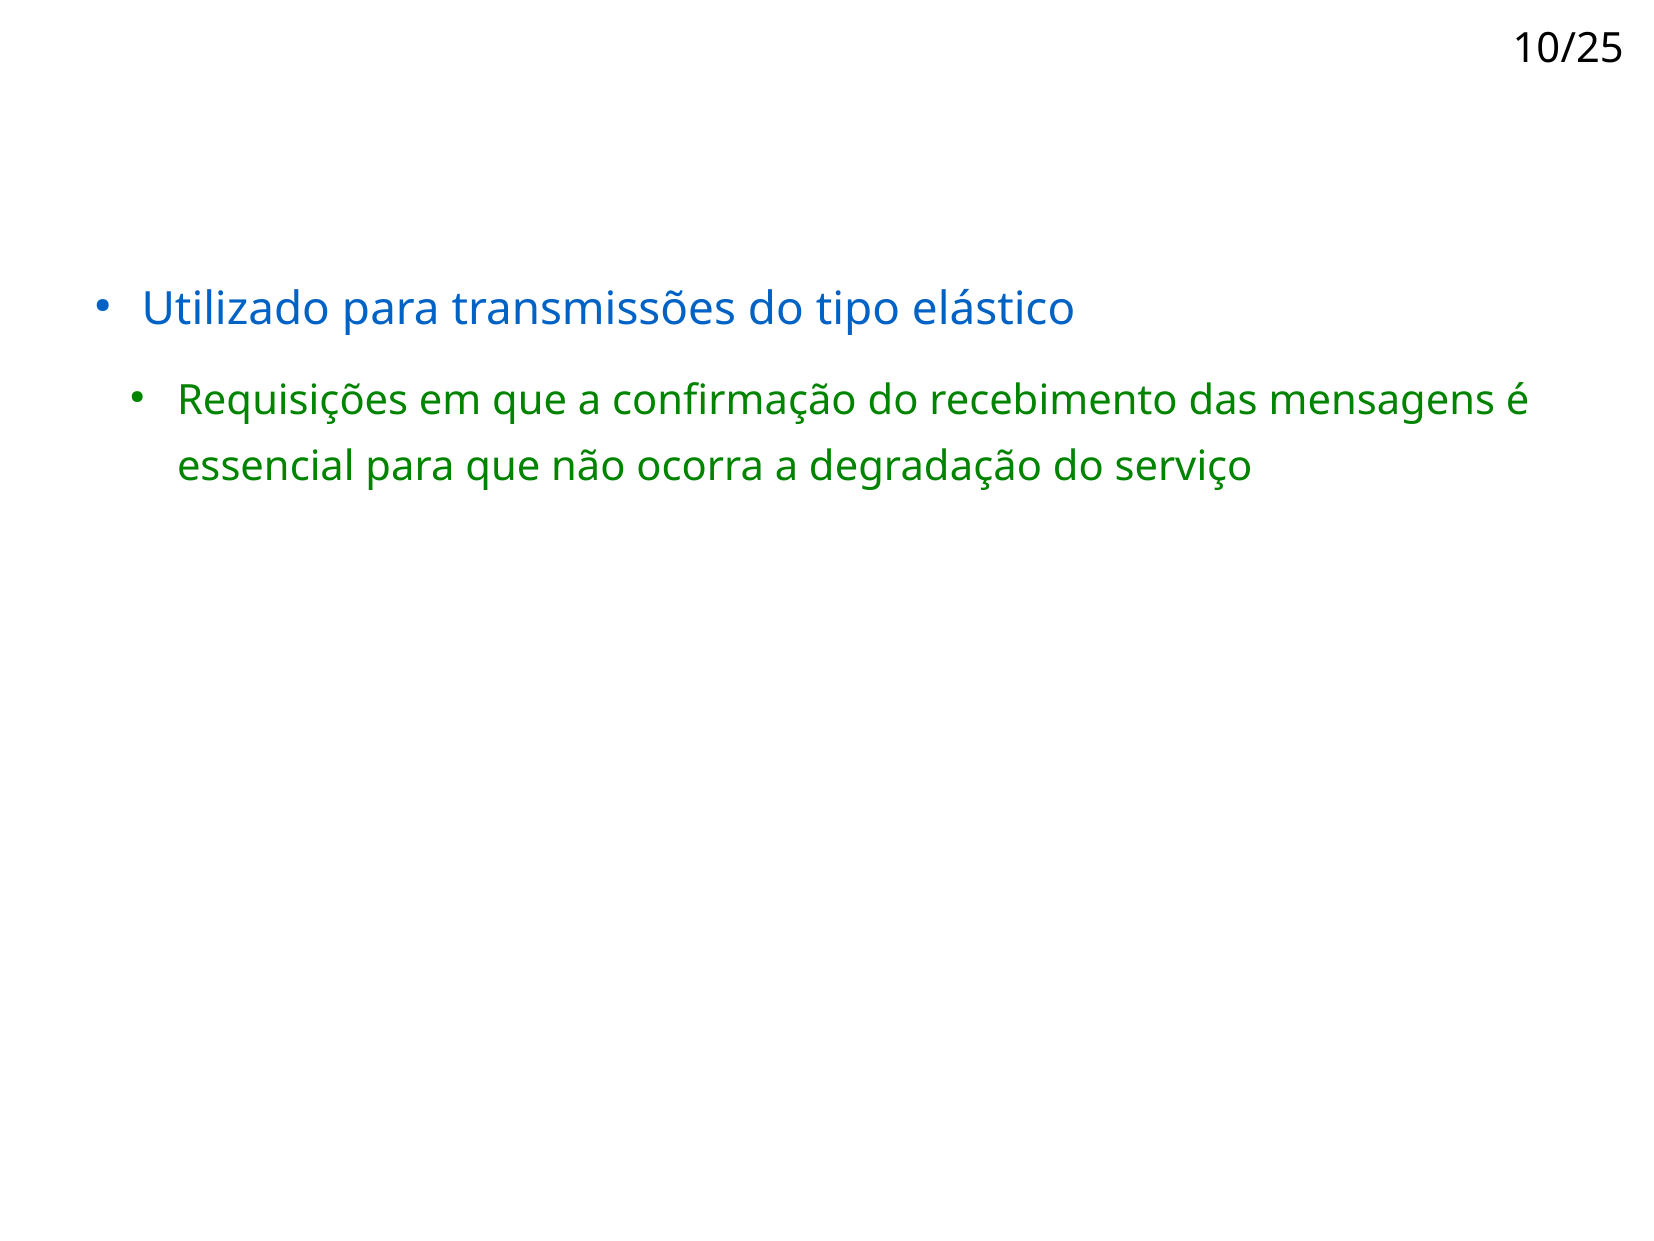

10
#
Utilizado para transmissões do tipo elástico
Requisições em que a confirmação do recebimento das mensagens é essencial para que não ocorra a degradação do serviço